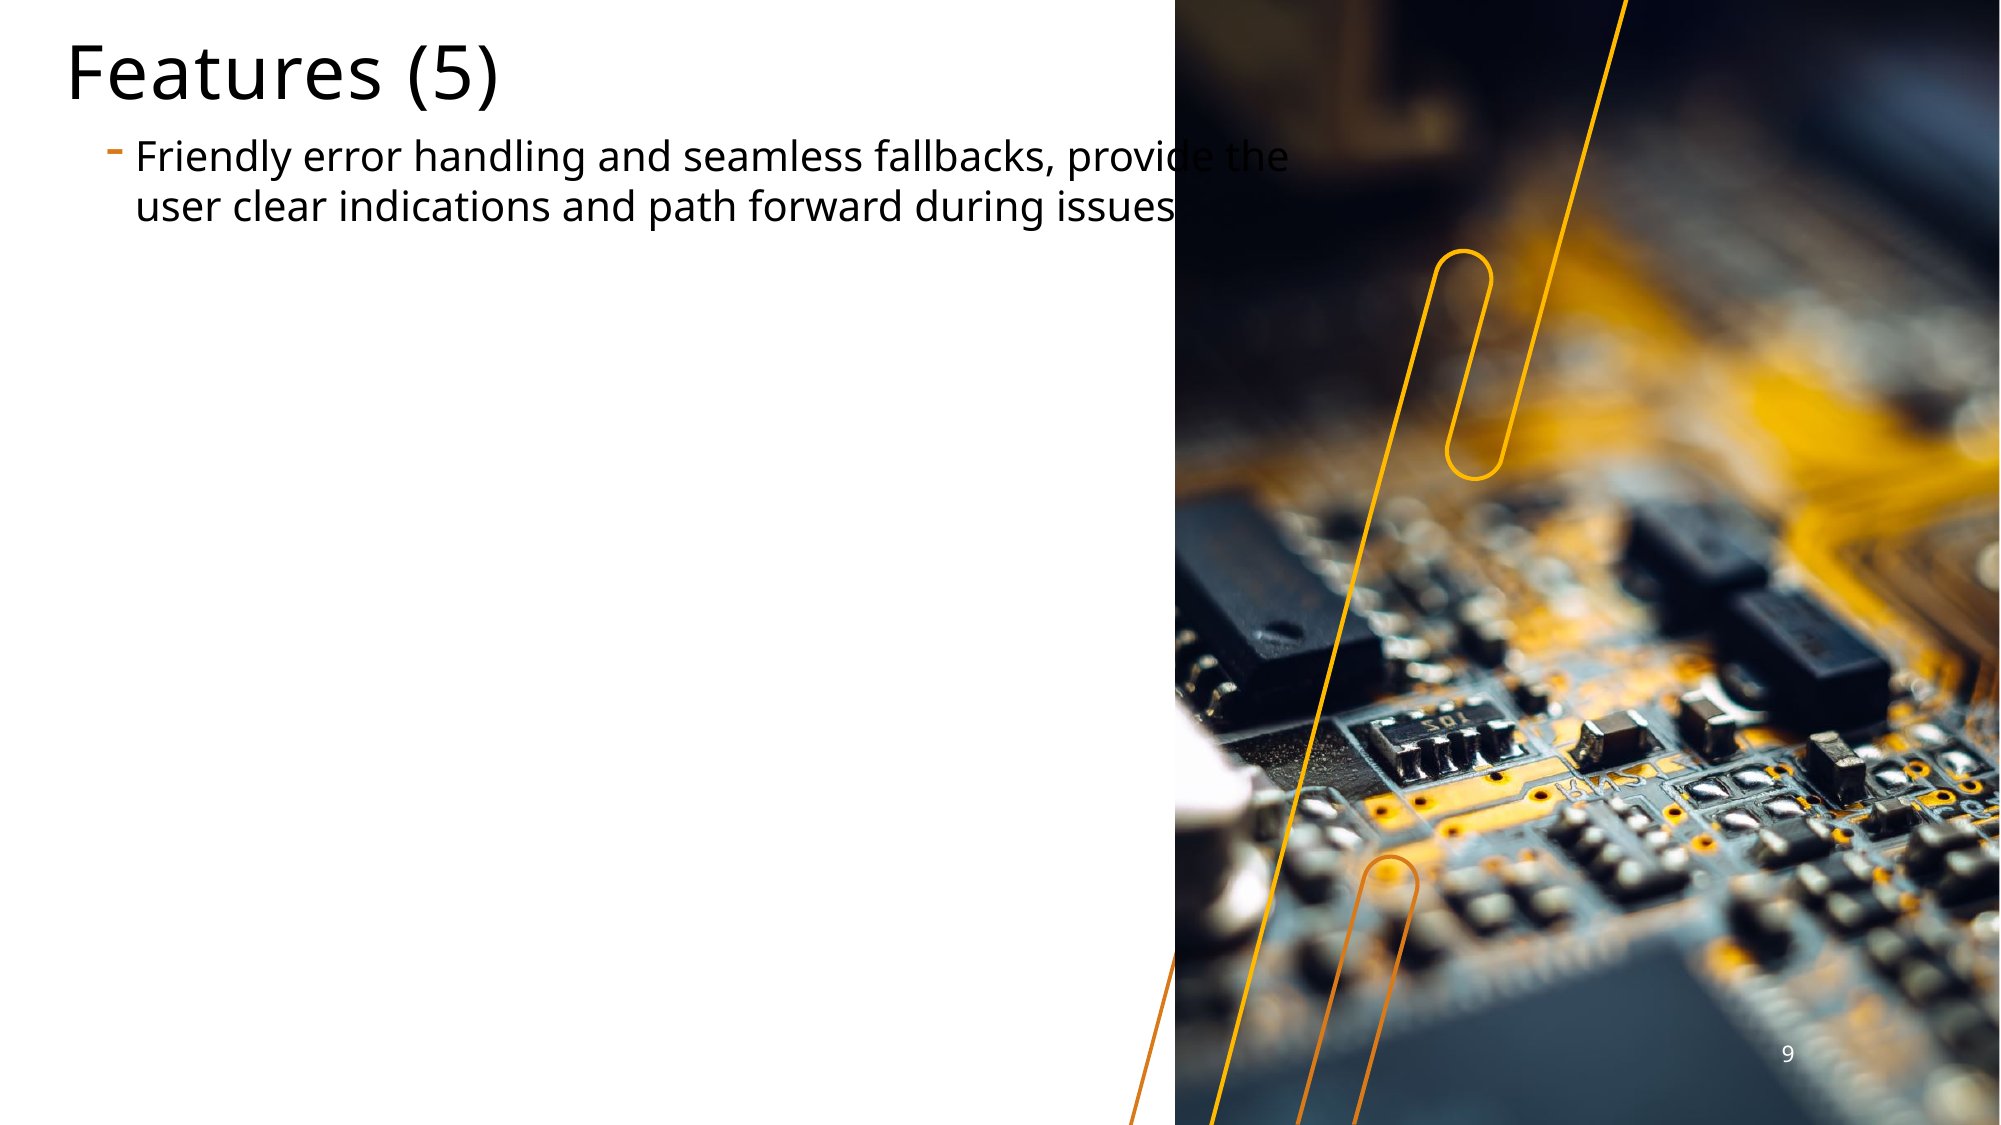

# Features (5)
-
Friendly error handling and seamless fallbacks, provide the user clear indications and path forward during issues